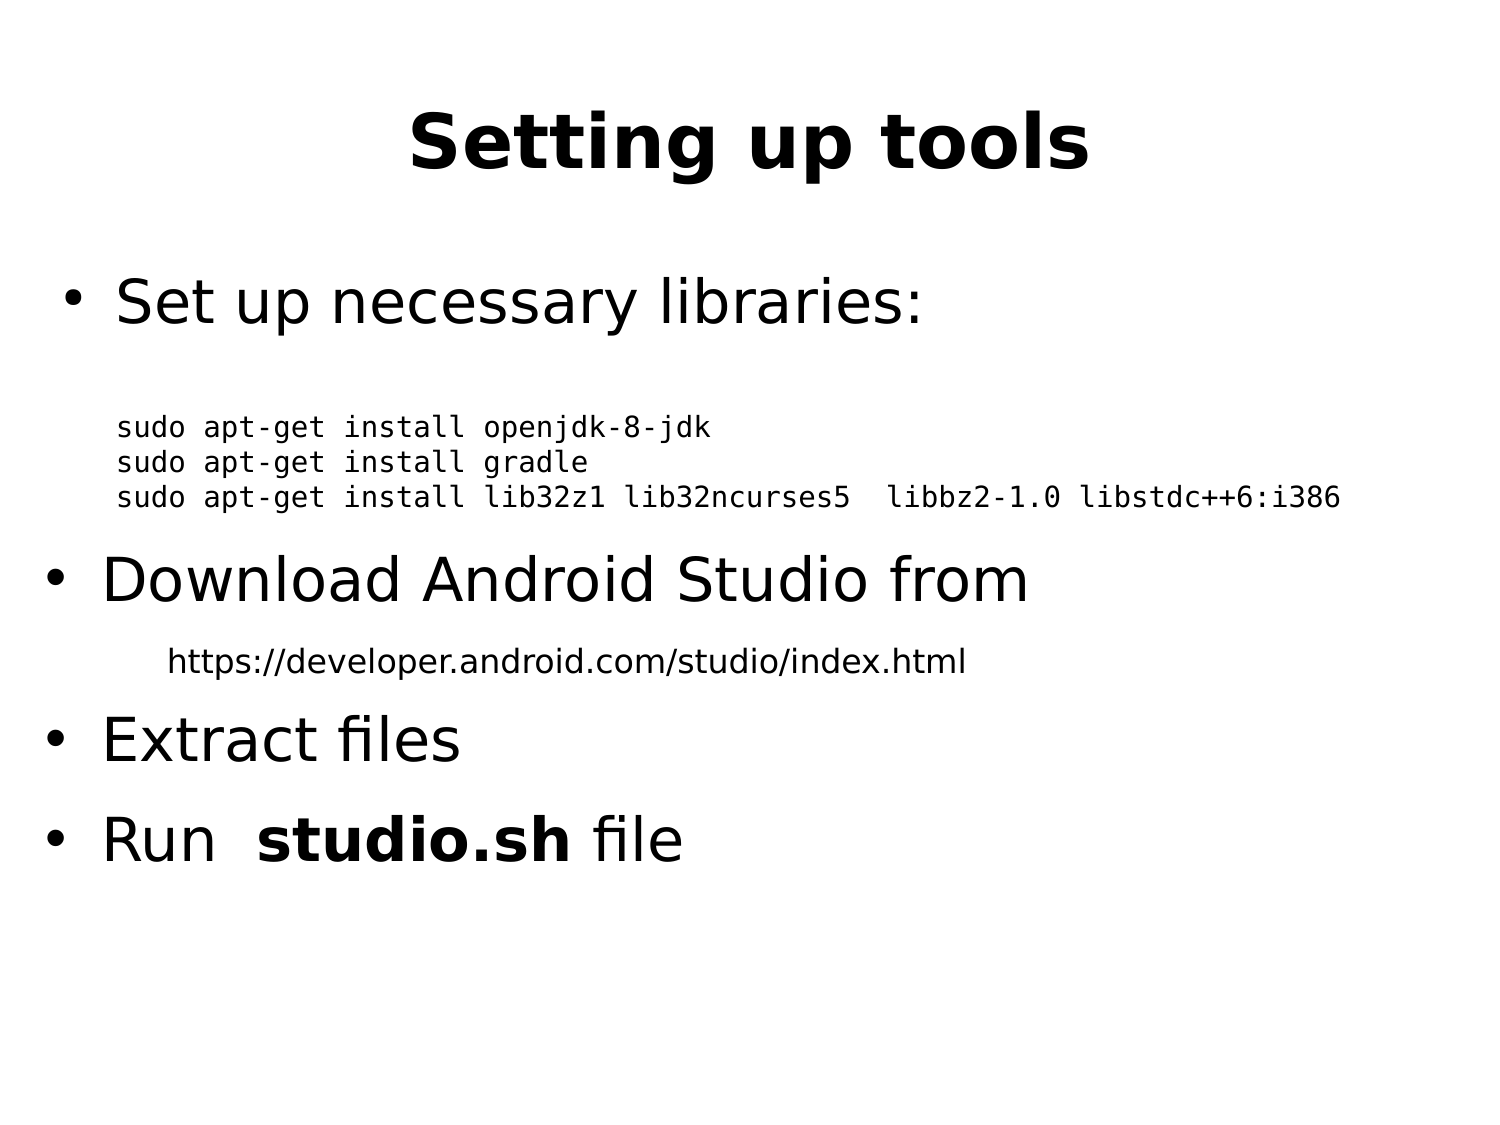

# Setting up tools
Set up necessary libraries:
sudo apt-get install openjdk-8-jdk
sudo apt-get install gradle
sudo apt-get install lib32z1 lib32ncurses5 libbz2-1.0 libstdc++6:i386
Download Android Studio from
https://developer.android.com/studio/index.html
Extract files
Run studio.sh file